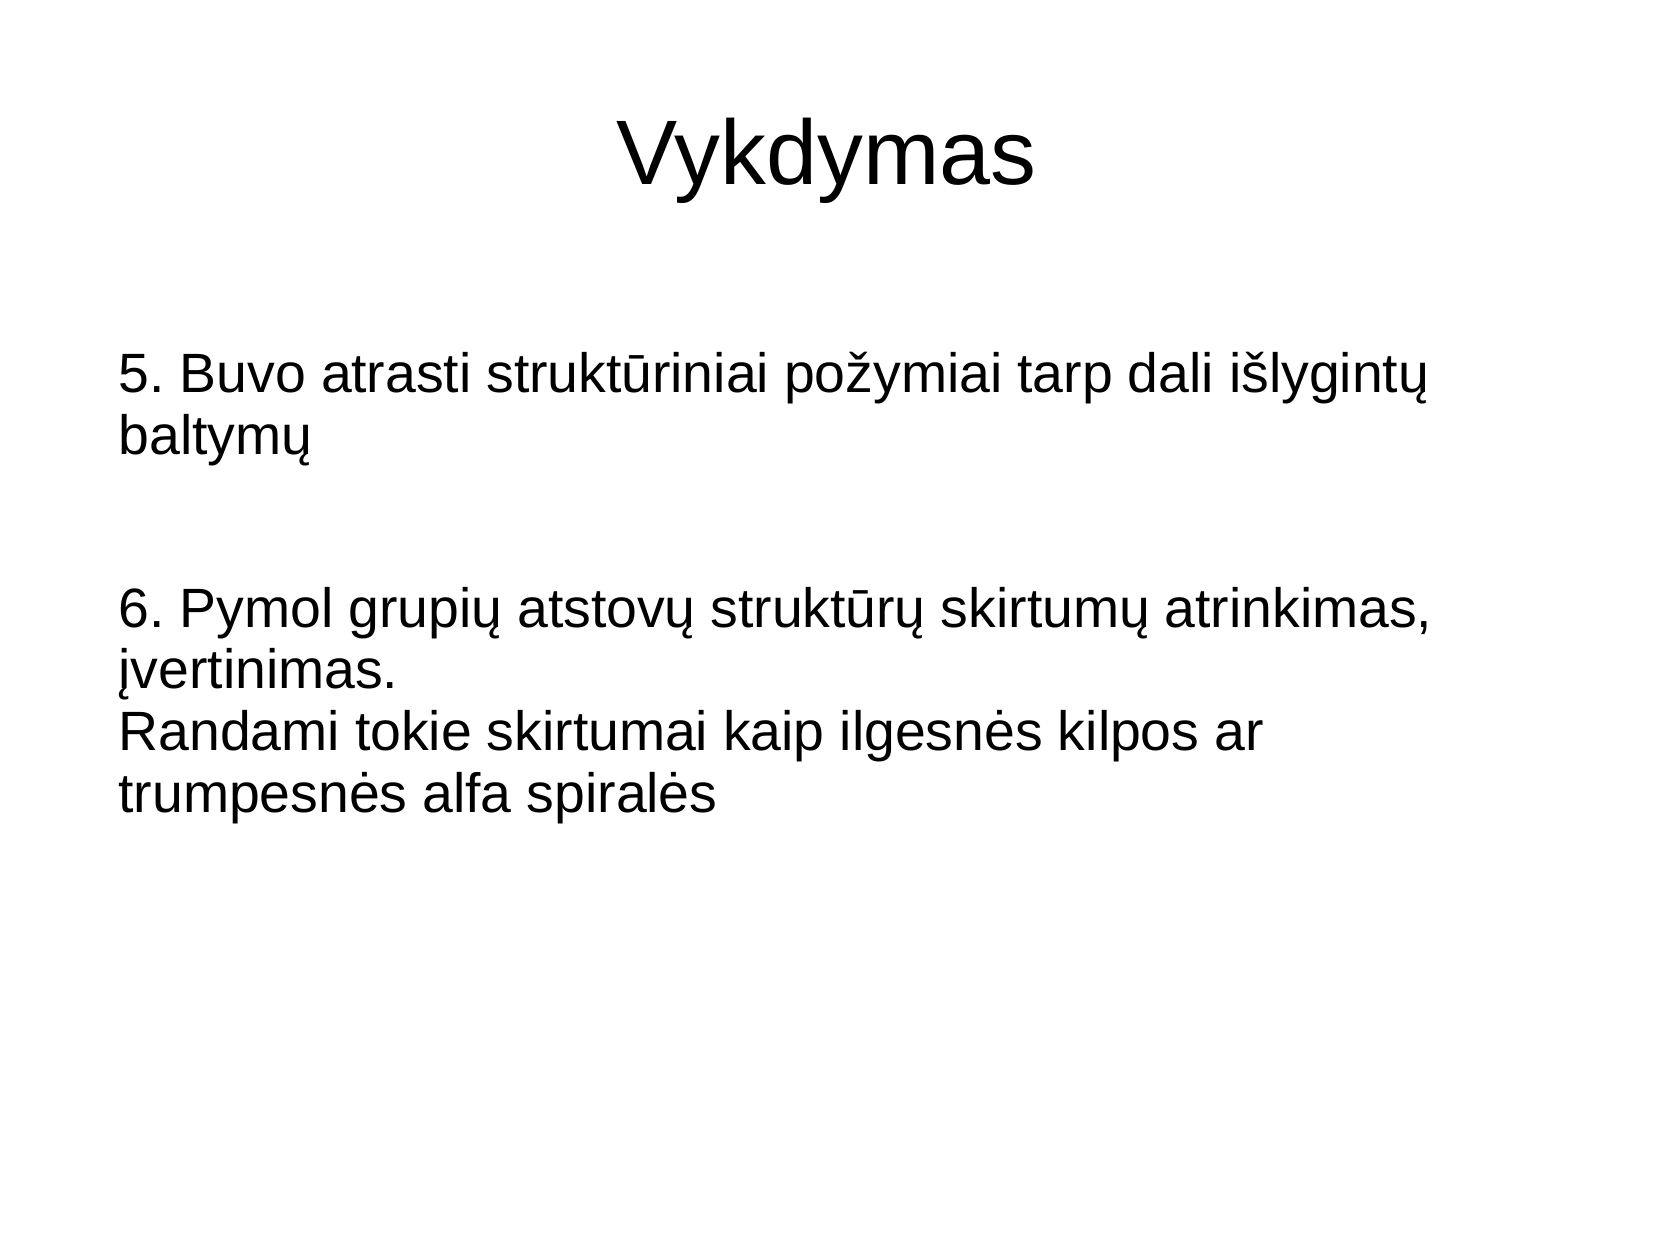

Vykdymas
# 5. Buvo atrasti struktūriniai požymiai tarp dali išlygintų baltymų
6. Pymol grupių atstovų struktūrų skirtumų atrinkimas, įvertinimas.
Randami tokie skirtumai kaip ilgesnės kilpos ar trumpesnės alfa spiralės